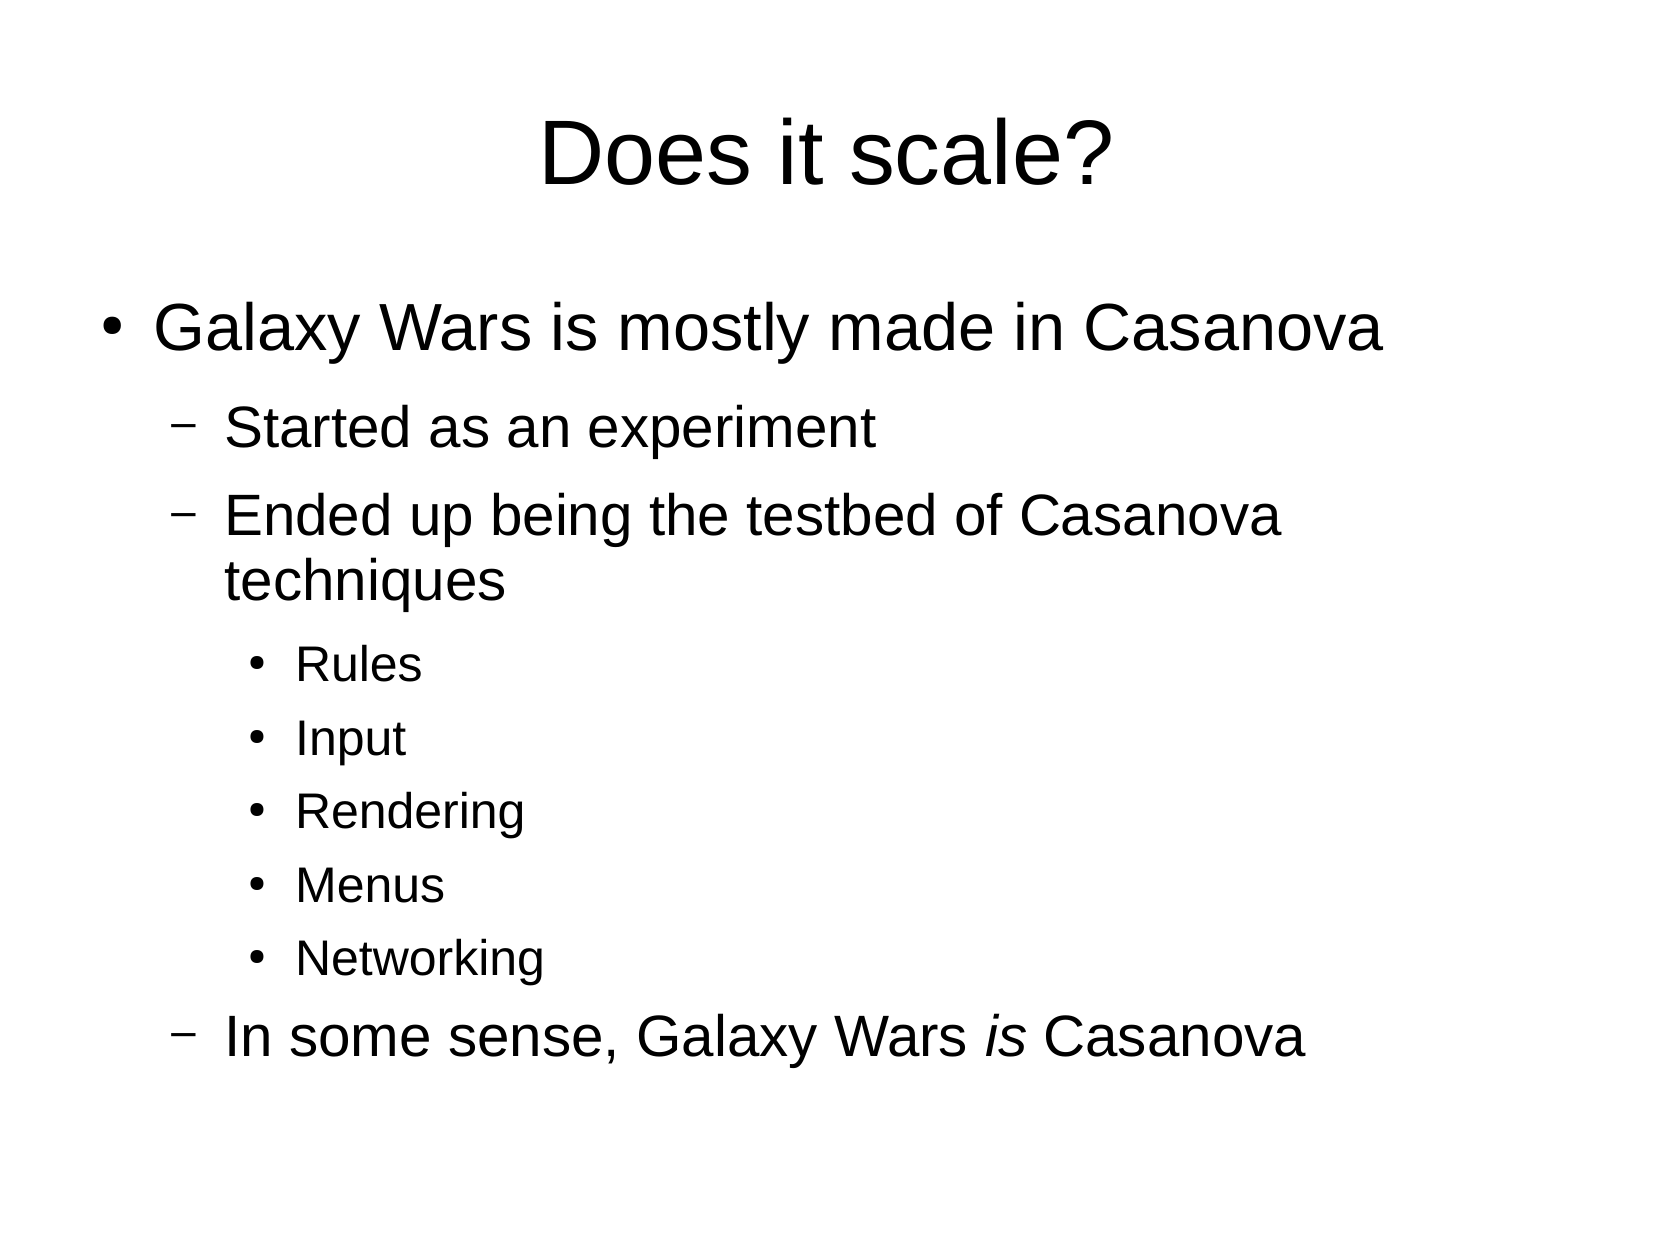

# Does it scale?
Galaxy Wars is mostly made in Casanova
Started as an experiment
Ended up being the testbed of Casanova techniques
Rules
Input
Rendering
Menus
Networking
In some sense, Galaxy Wars is Casanova